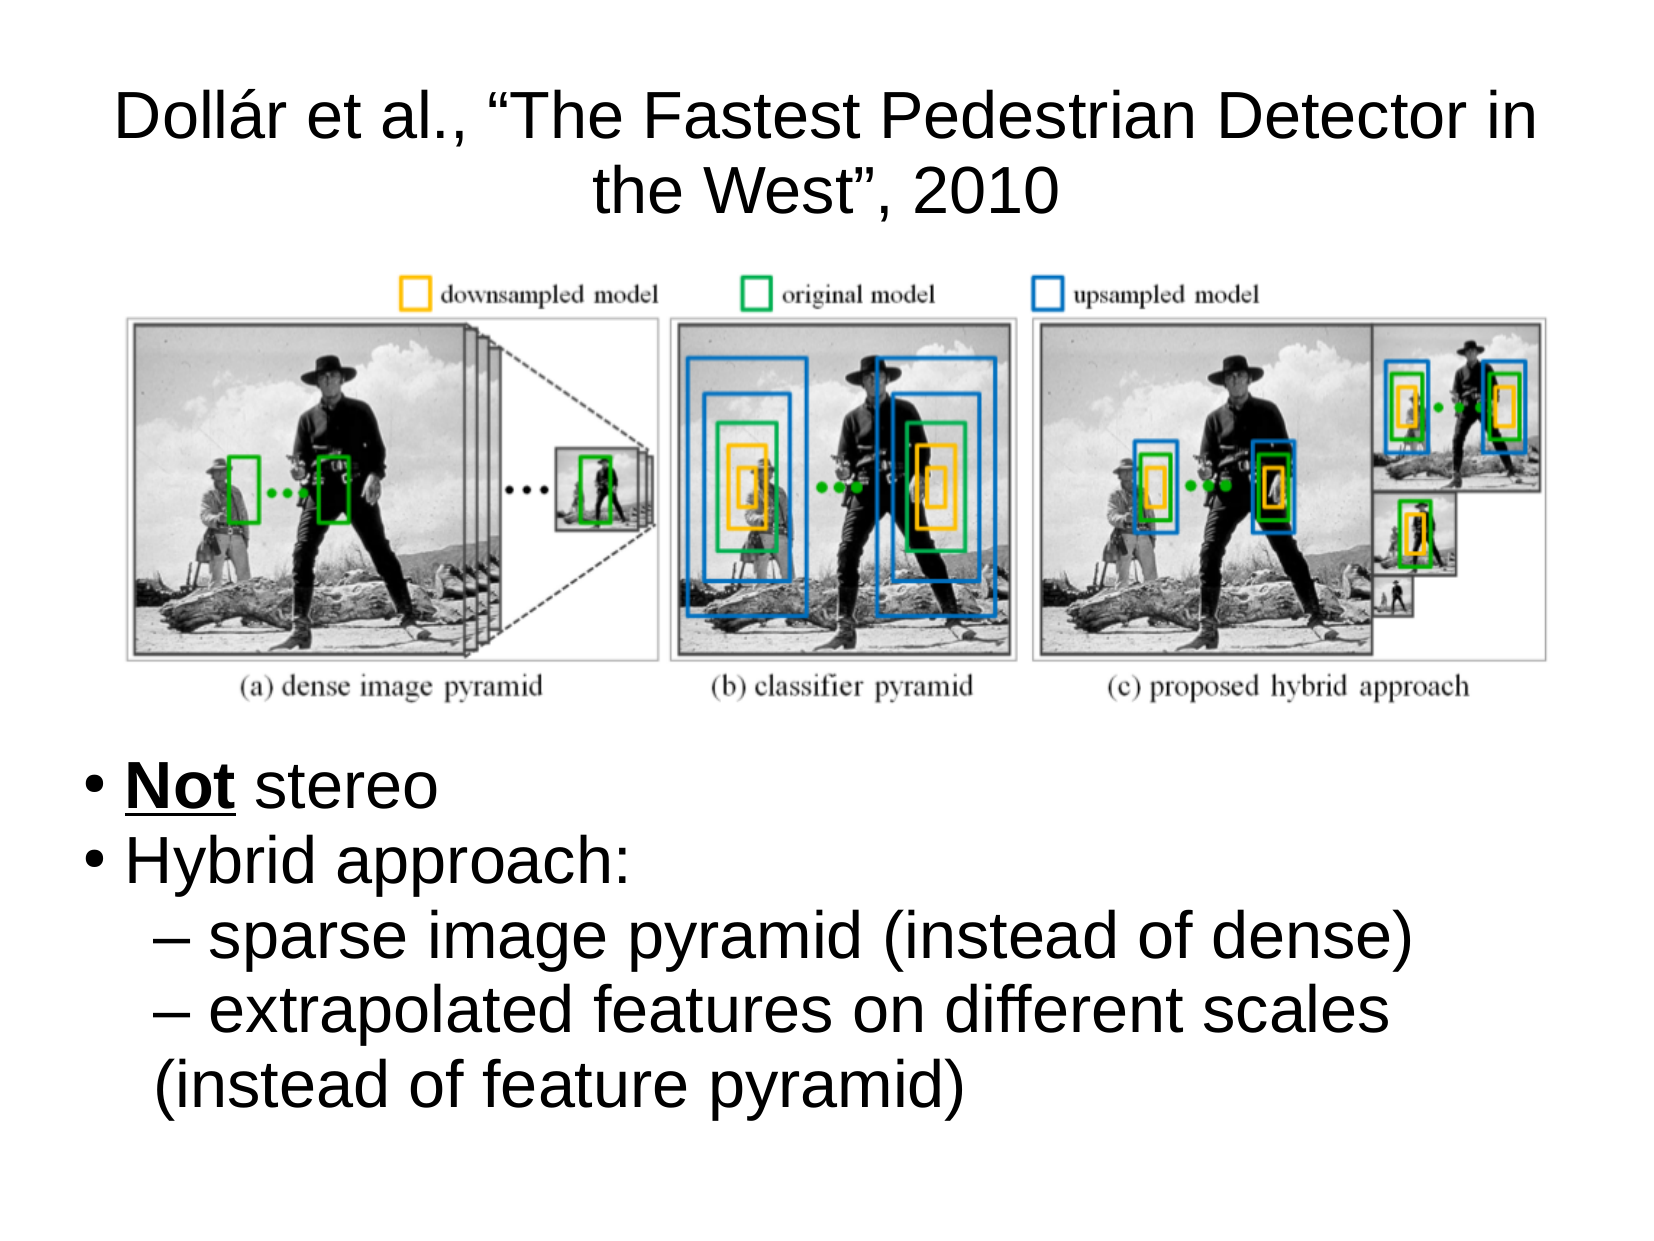

# Dollár et al., “The Fastest Pedestrian Detector in the West”, 2010
 Not stereo
 Hybrid approach:
– sparse image pyramid (instead of dense)
– extrapolated features on different scales (instead of feature pyramid)